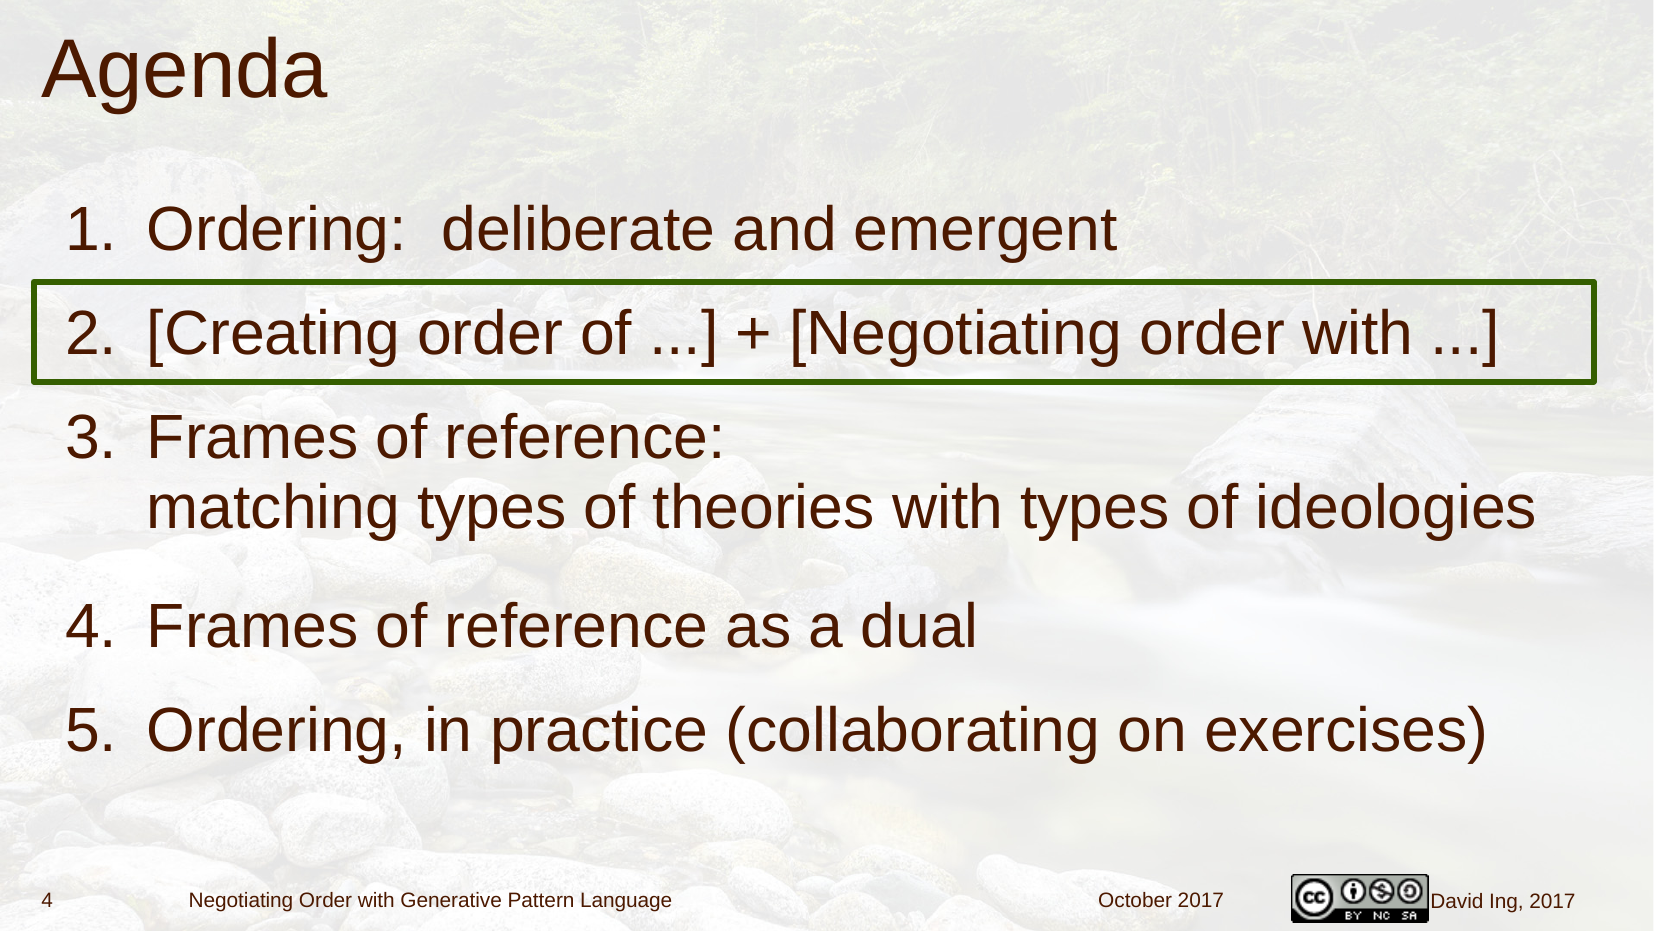

# Agenda
| 1. | Ordering: deliberate and emergent | | | | |
| --- | --- | --- | --- | --- | --- |
| 2. | [Creating order of ...] + [Negotiating order with ...] | | | | |
| 3. | Frames of reference: matching types of theories with types of ideologies | | | | |
| 4. | Frames of reference as a dual | | | | |
| 5. | Ordering, in practice (collaborating on exercises) | | | | |
| | | | | | |
Negotiating Order with Generative Pattern Language
October 2017
4